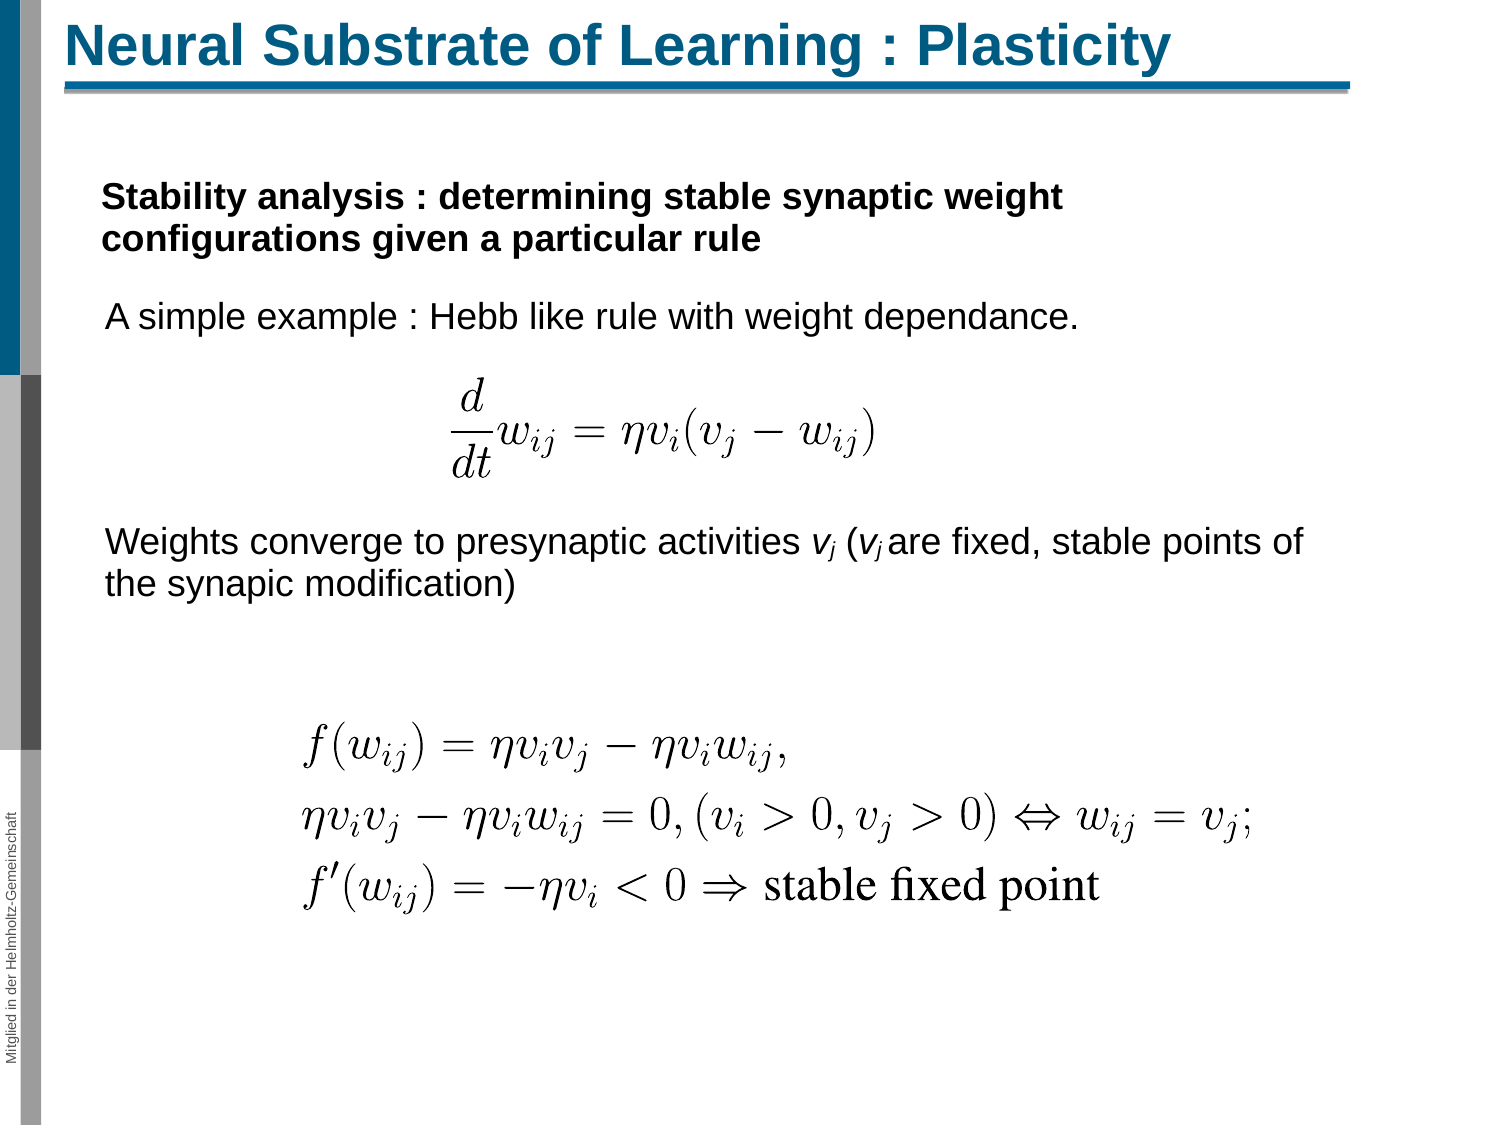

Neural Substrate of Learning : Plasticity
Stability analysis : determining stable synaptic weight configurations given a particular rule
A simple example : Hebb like rule with weight dependance.
Weights converge to presynaptic activities vj (vj are fixed, stable points of
the synapic modification)